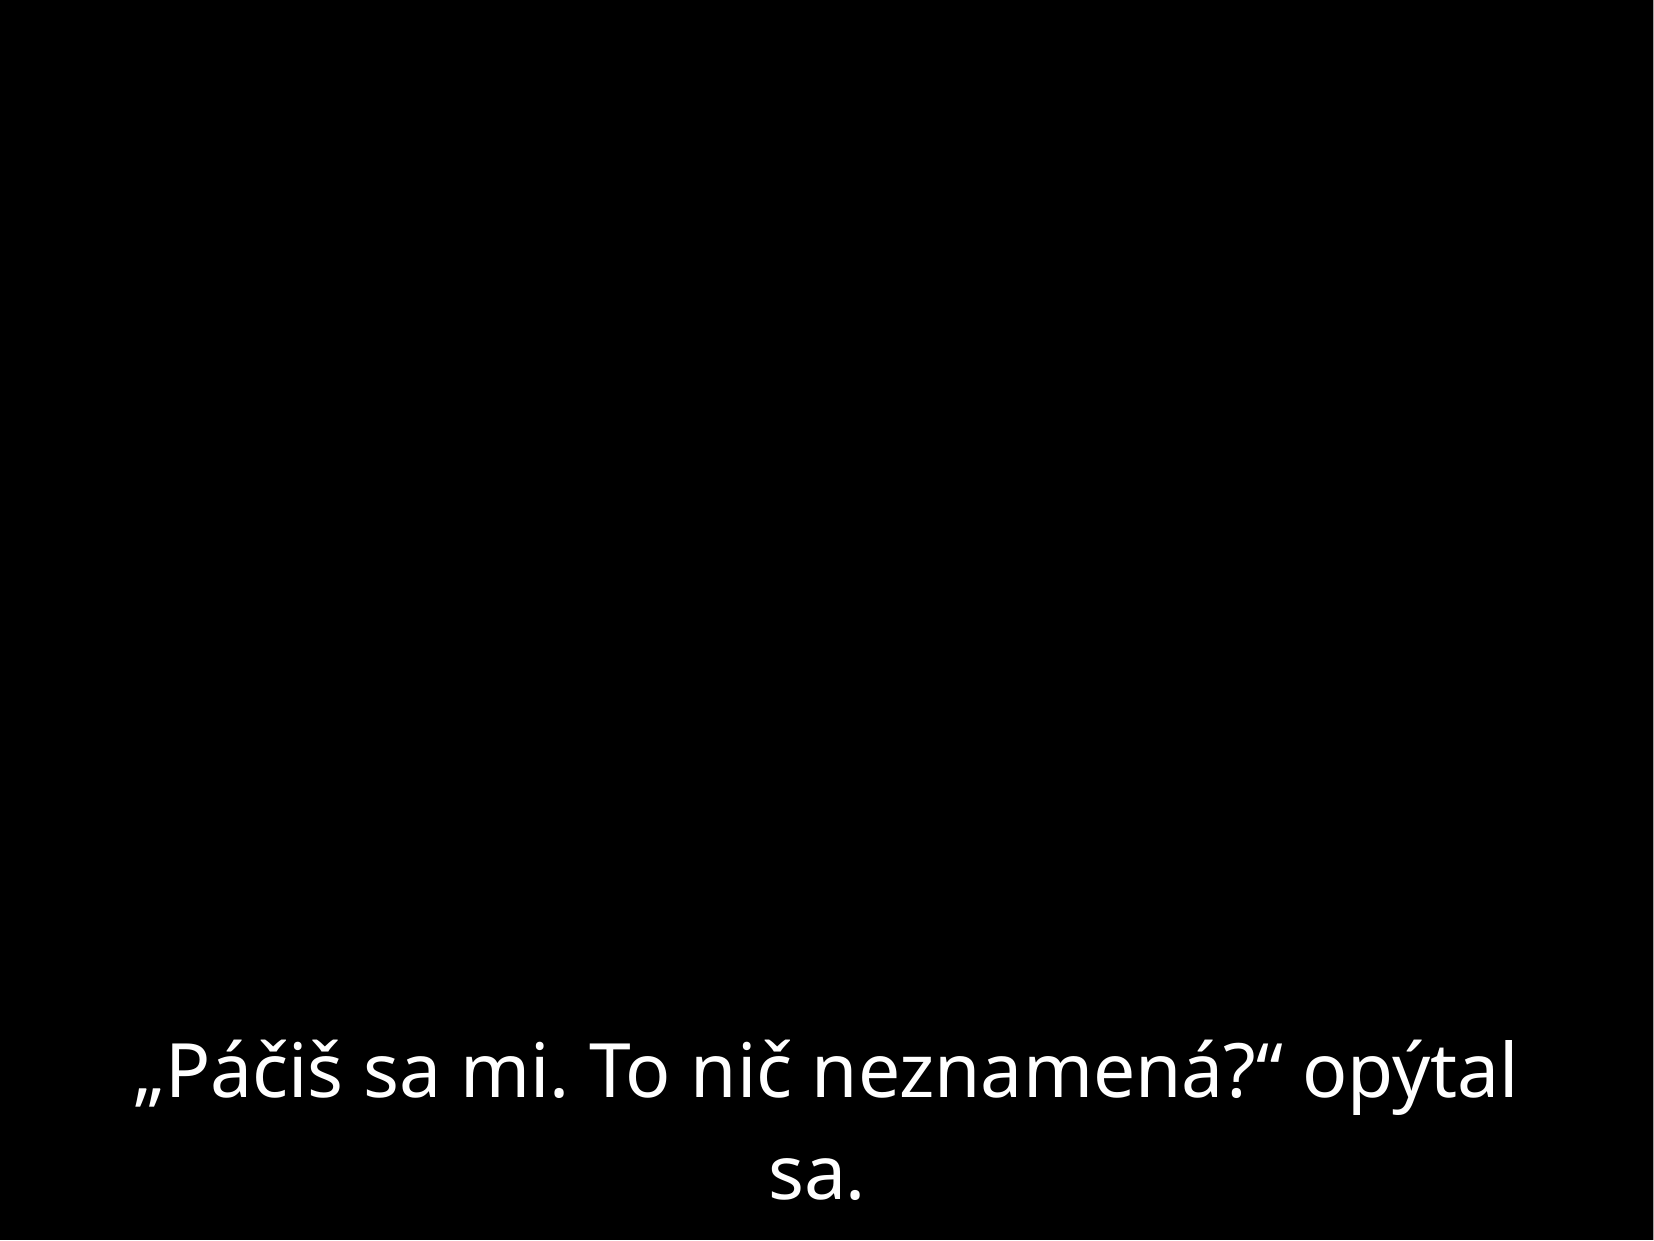

# „Páčiš sa mi. To nič neznamená?“ opýtal sa.